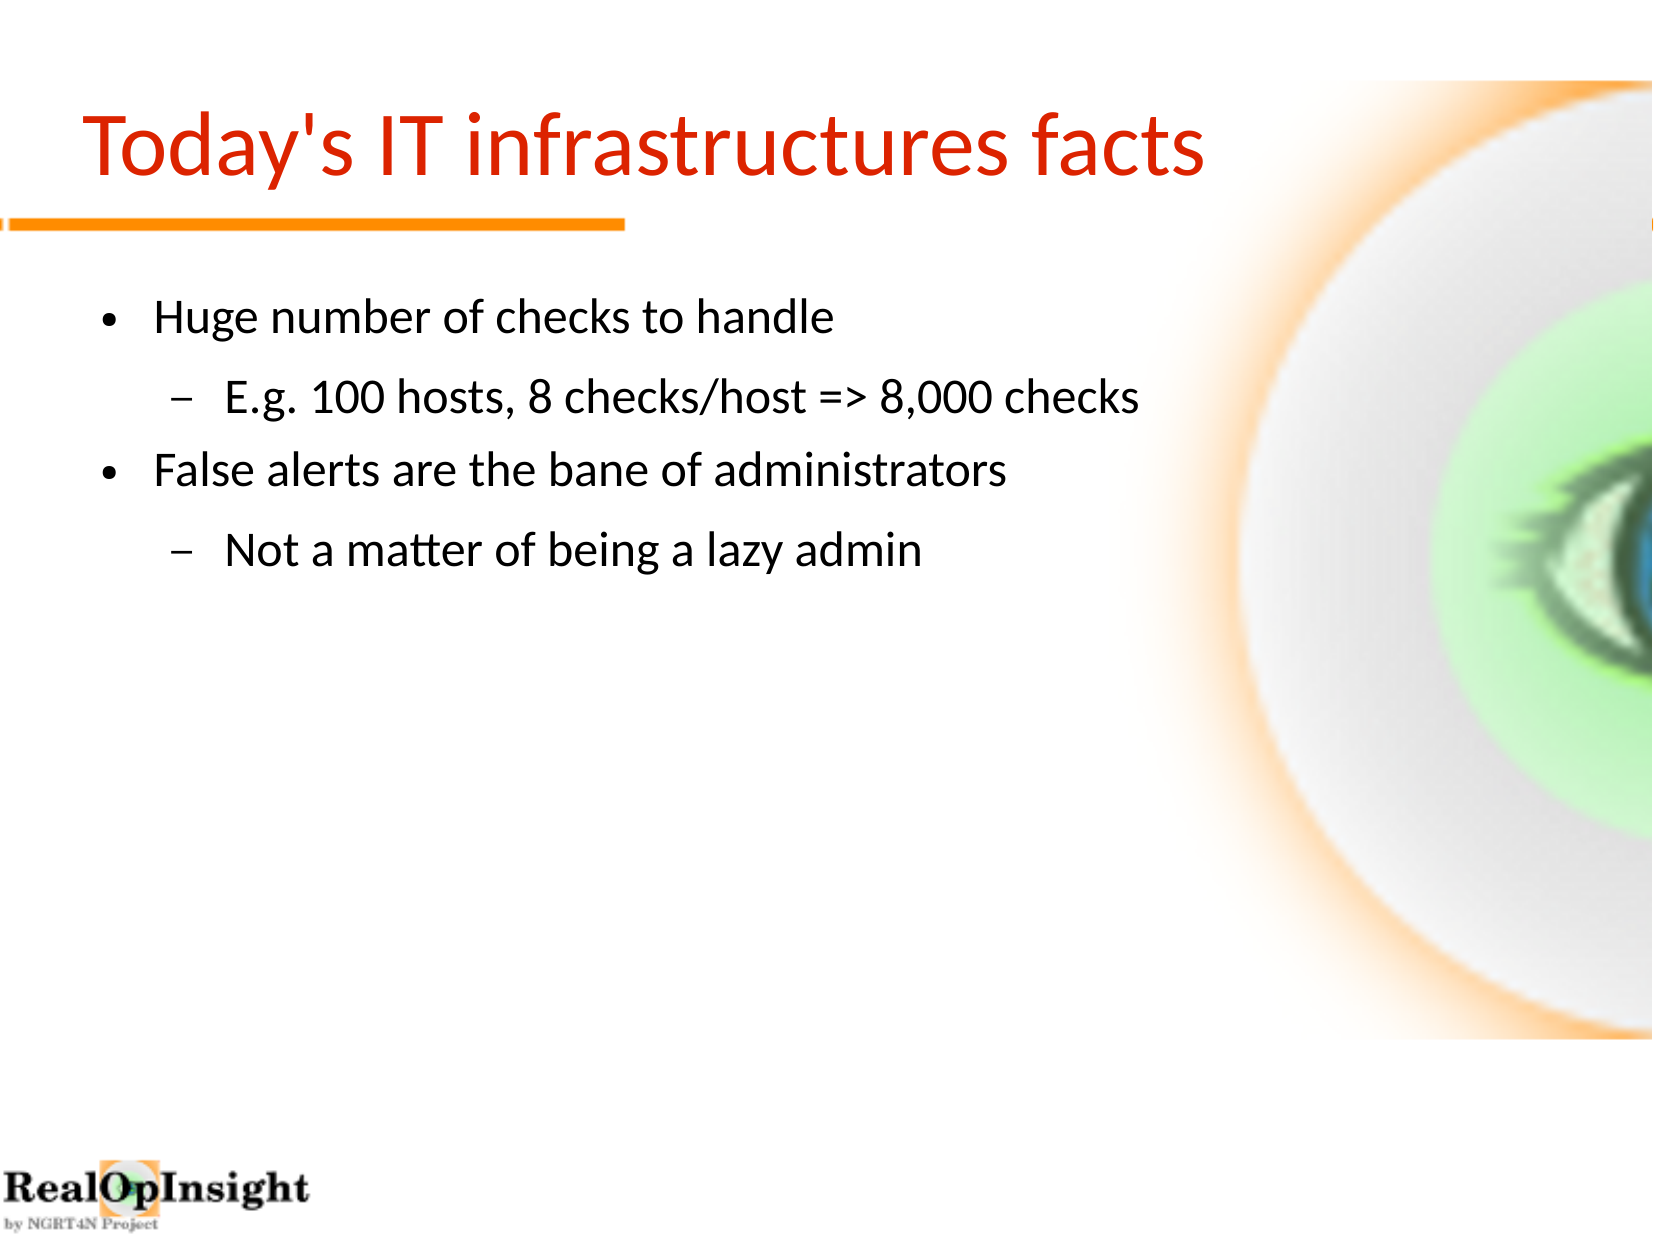

# Today's IT infrastructures facts
Huge number of checks to handle
E.g. 100 hosts, 8 checks/host => 8,000 checks
False alerts are the bane of administrators
Not a matter of being a lazy admin